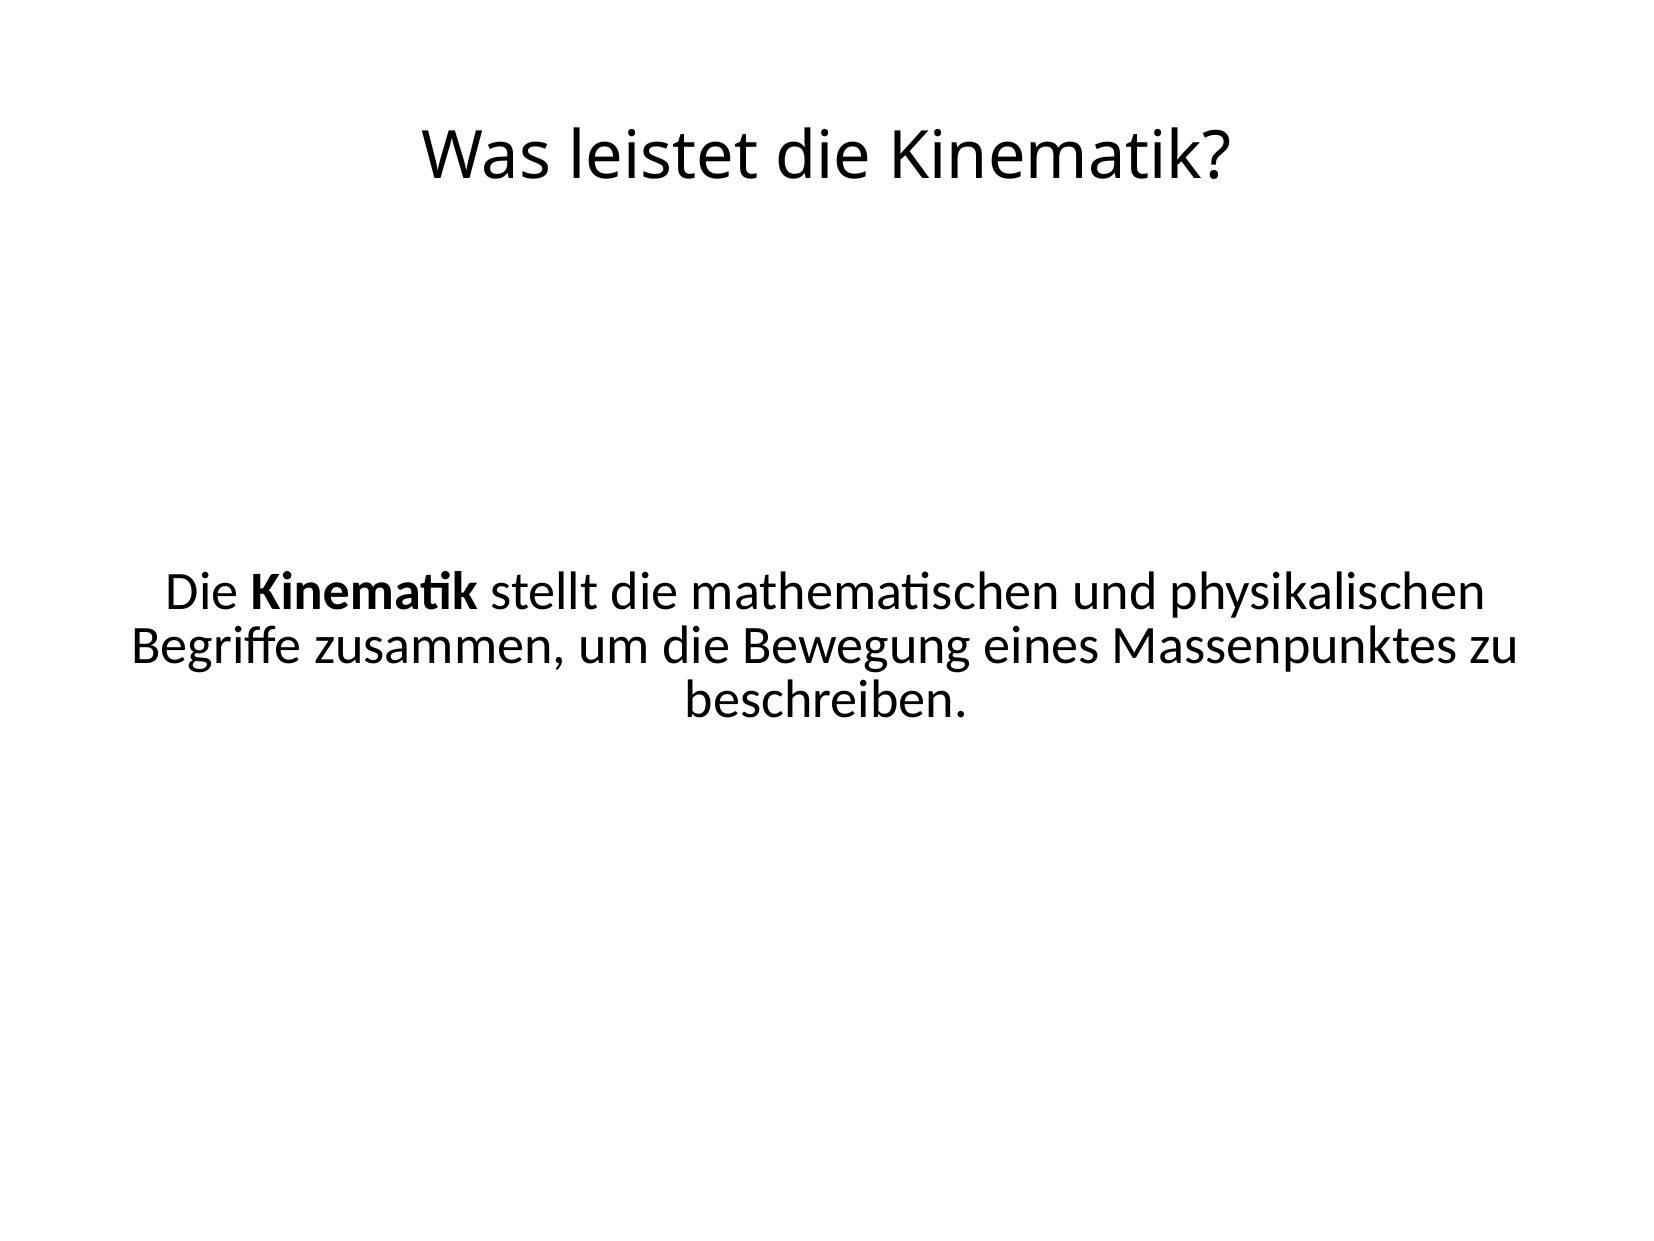

# Was leistet die Kinematik?
Die Kinematik stellt die mathematischen und physikalischen Begriffe zusammen, um die Bewegung eines Massenpunktes zu beschreiben.